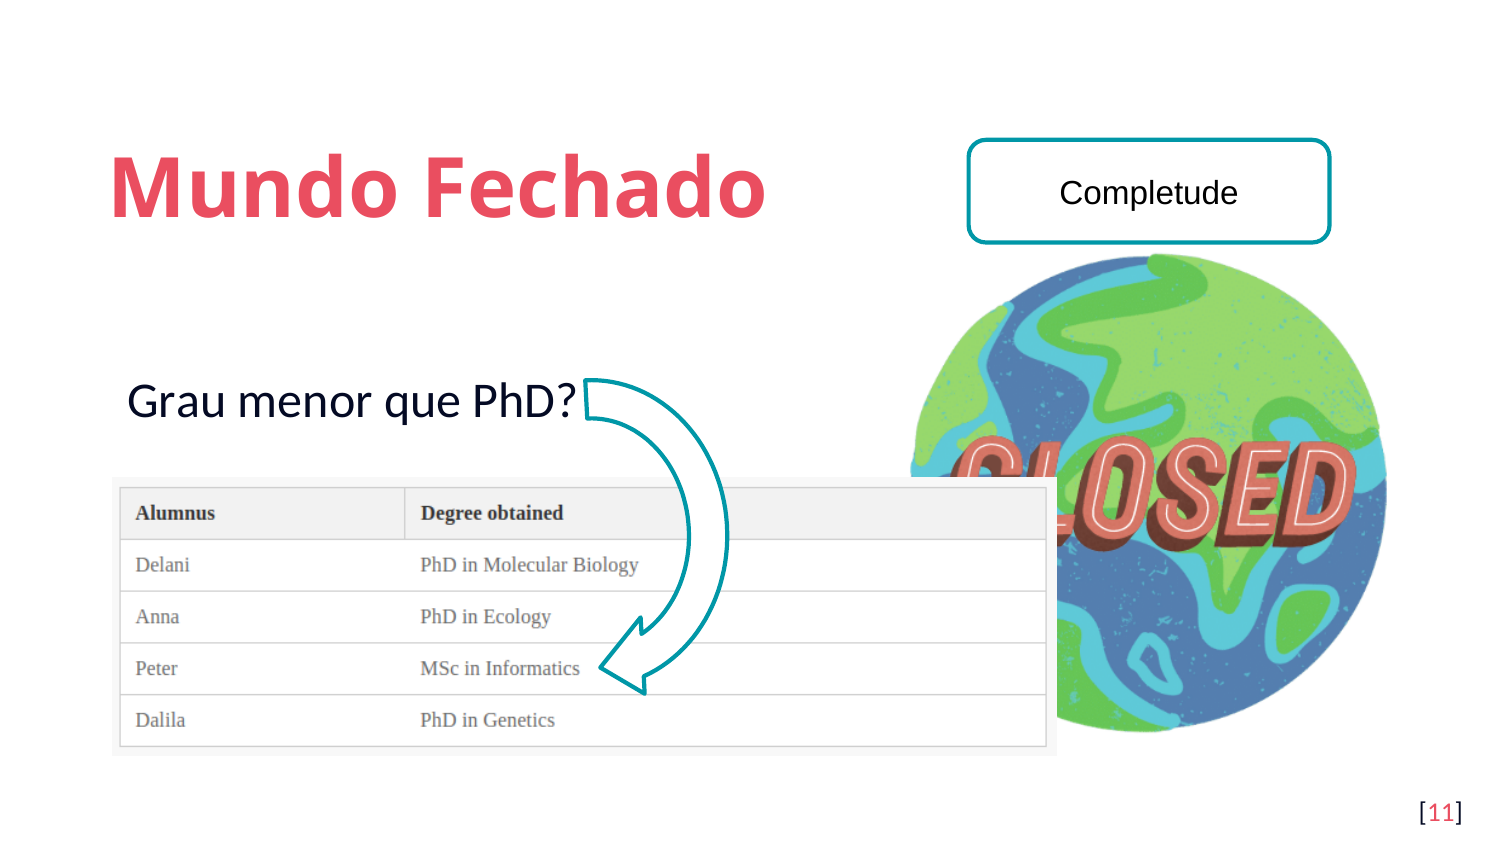

Mundo Fechado
Completude
Grau menor que PhD?